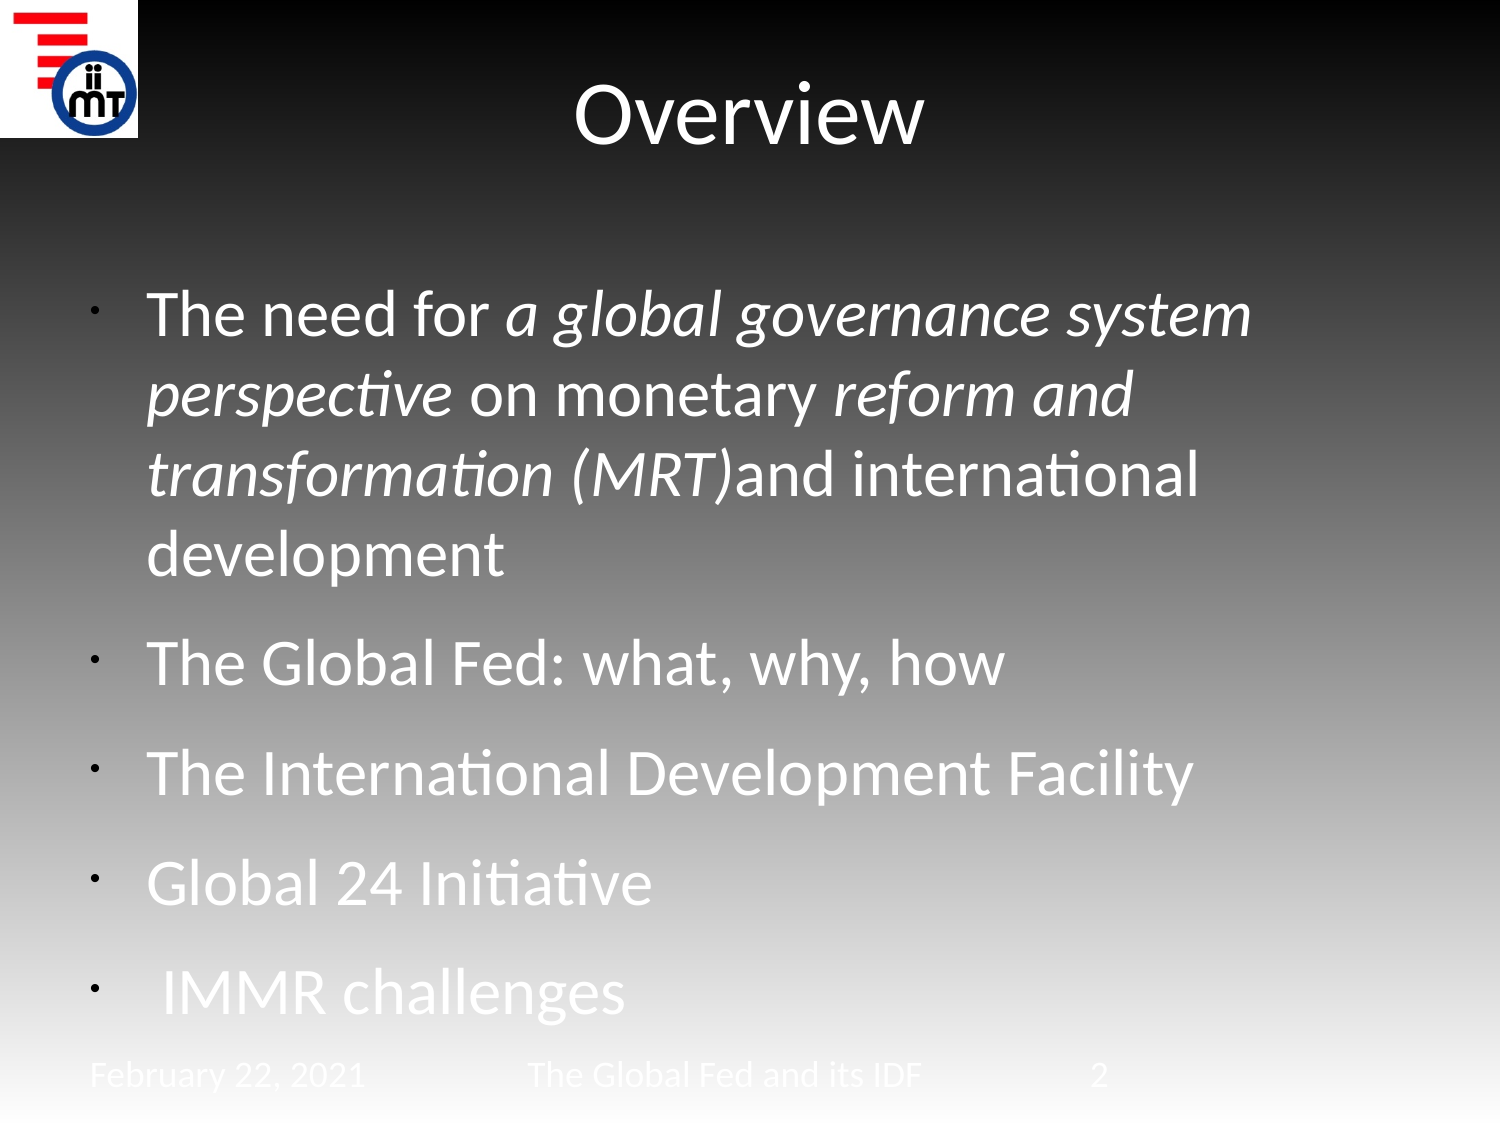

# Overview
The need for a global governance system perspective on monetary reform and transformation (MRT)and international development
The Global Fed: what, why, how
The International Development Facility
Global 24 Initiative
 IMMR challenges
February 22, 2021
The Global Fed and its IDF